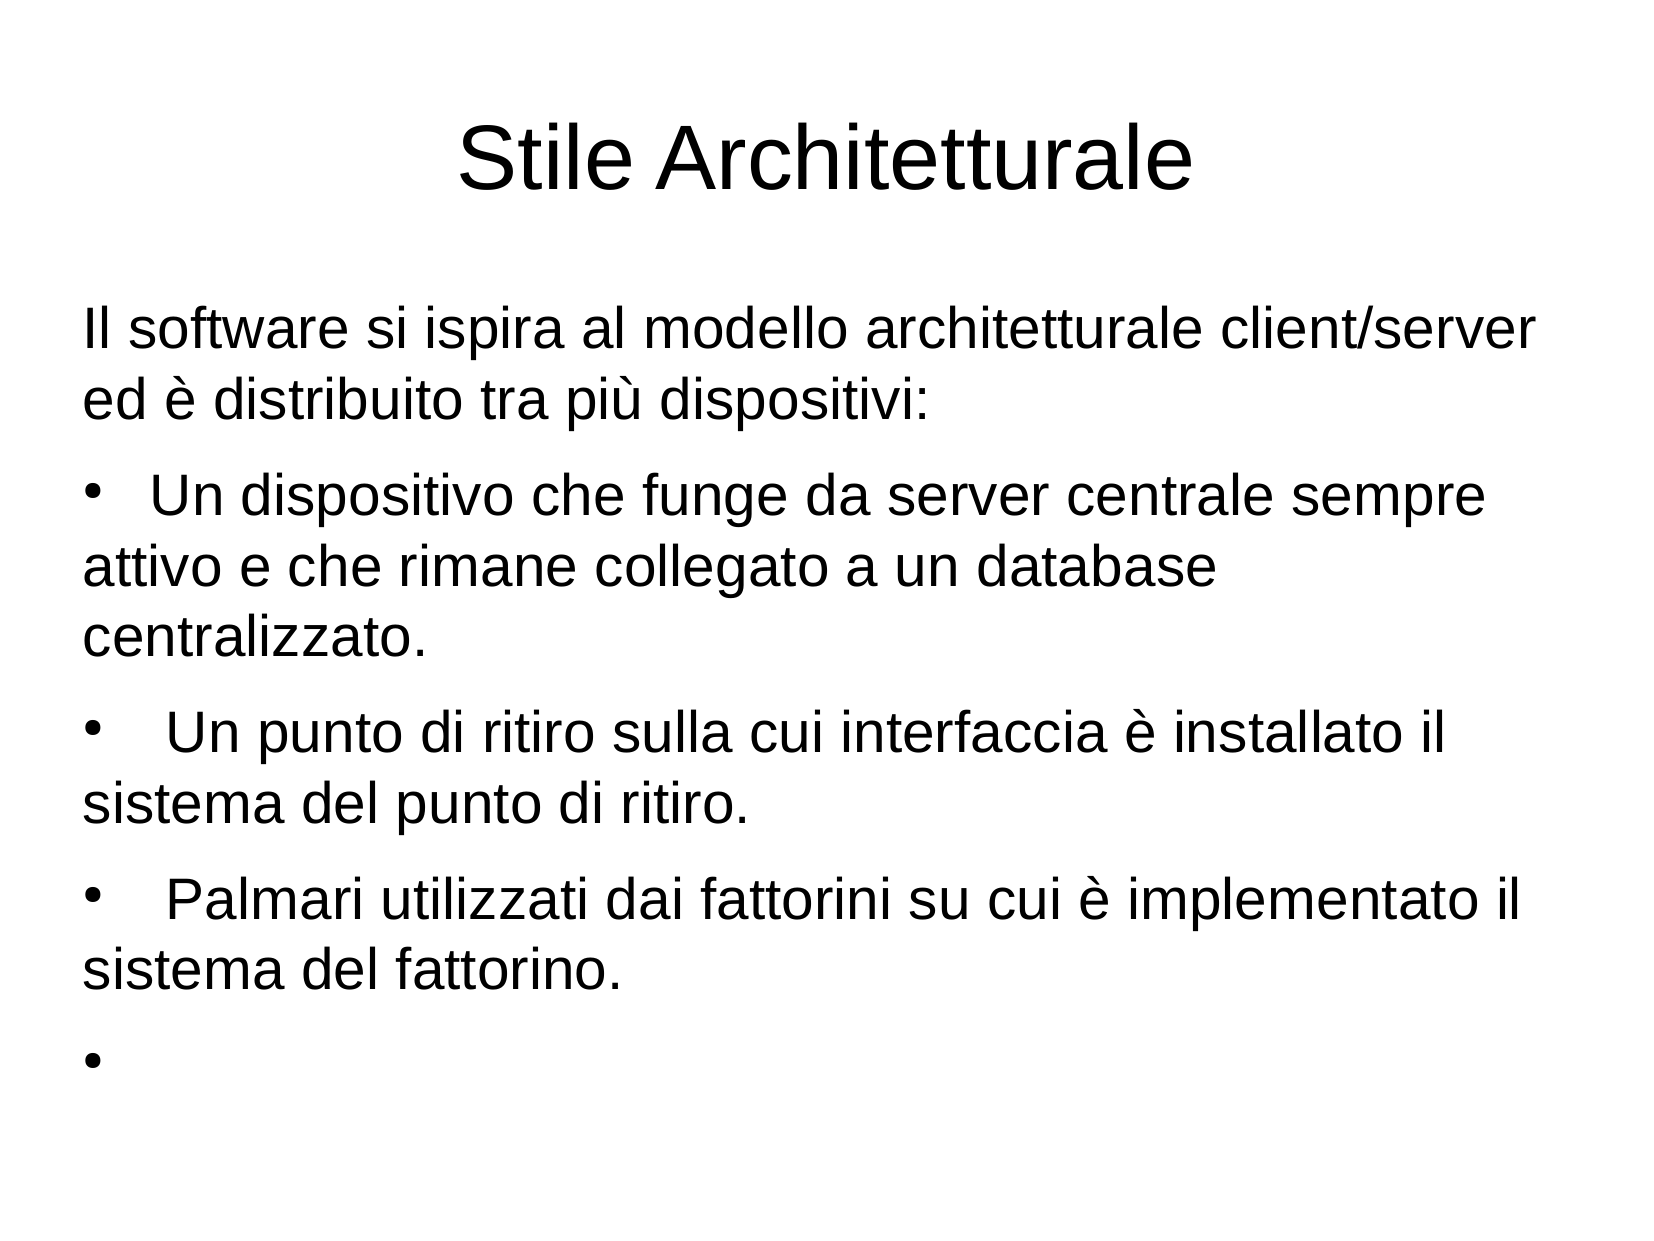

# Stile Architetturale
Il software si ispira al modello architetturale client/server ed è distribuito tra più dispositivi:
 Un dispositivo che funge da server centrale sempre attivo e che rimane collegato a un database centralizzato.
 Un punto di ritiro sulla cui interfaccia è installato il sistema del punto di ritiro.
 Palmari utilizzati dai fattorini su cui è implementato il sistema del fattorino.